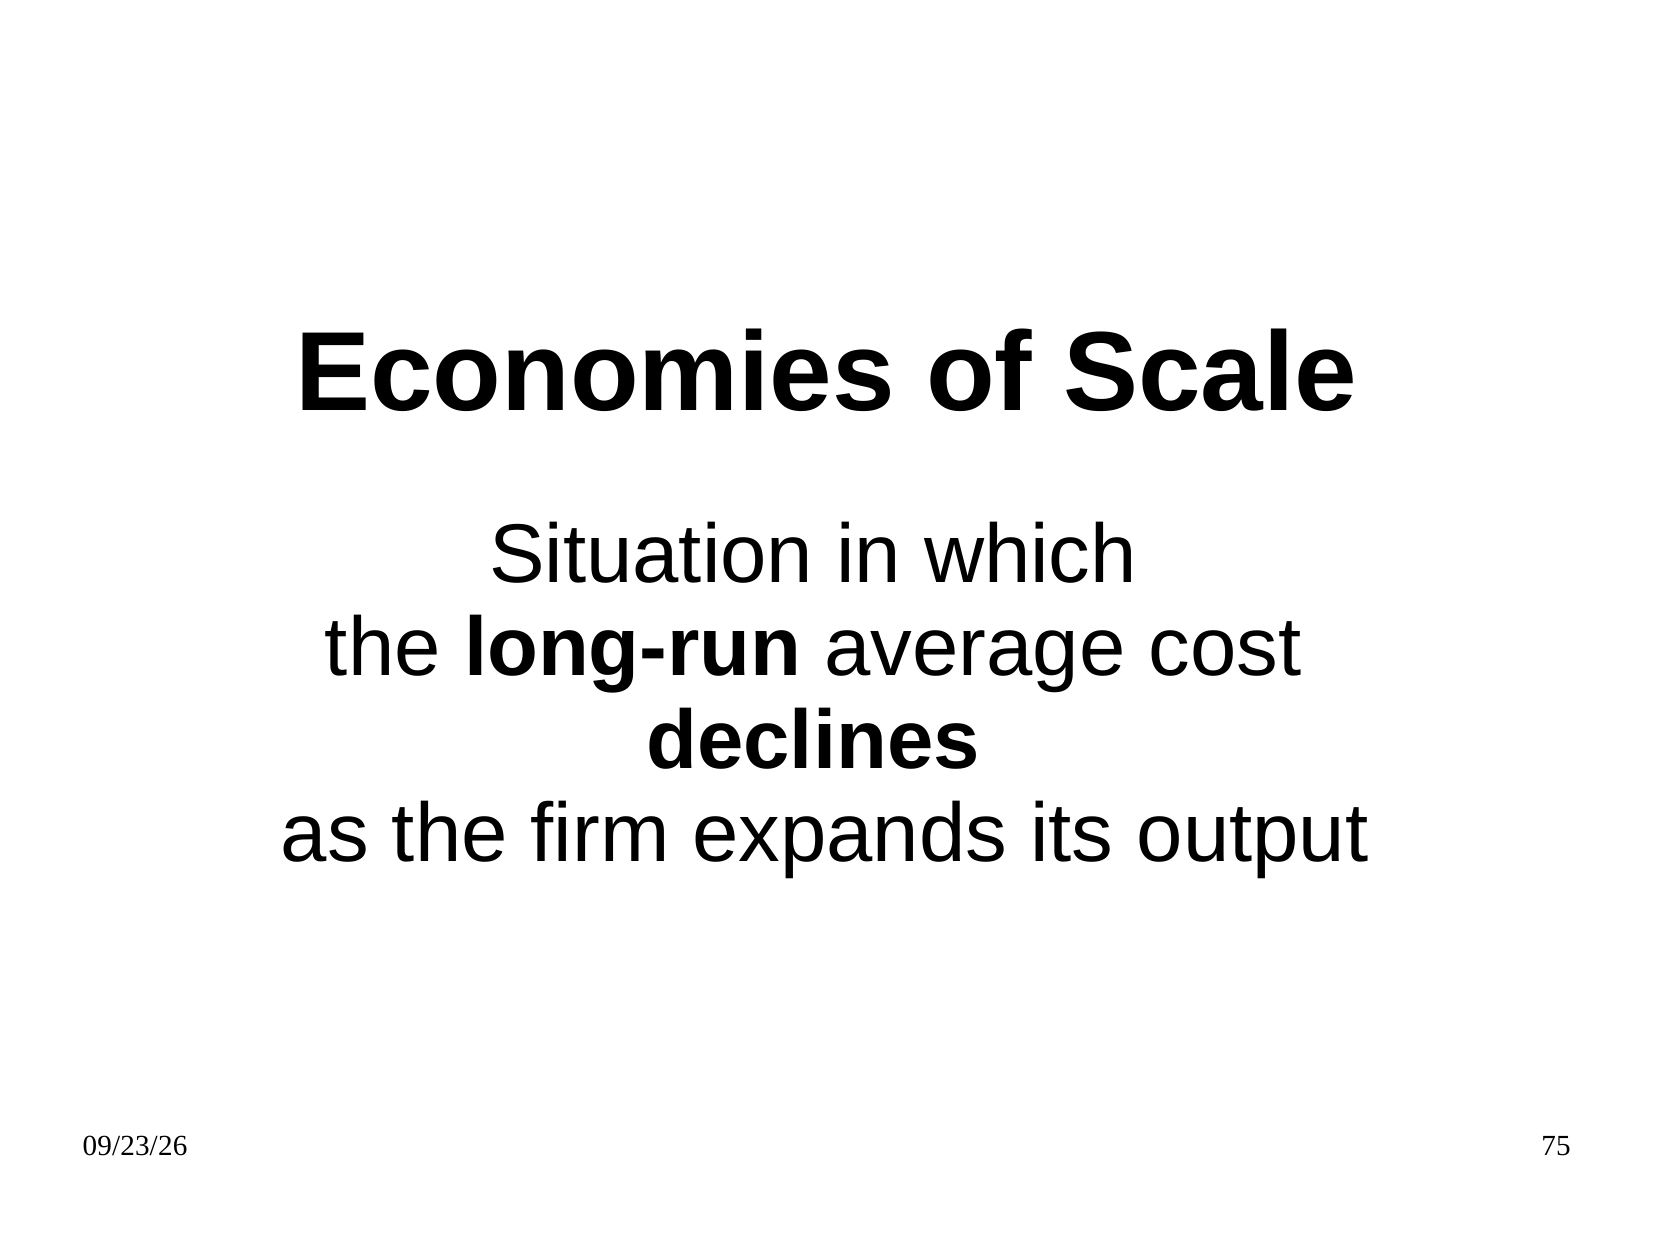

# Economies of Scale
Situation in which
the long-run average cost
declines
as the firm expands its output
75